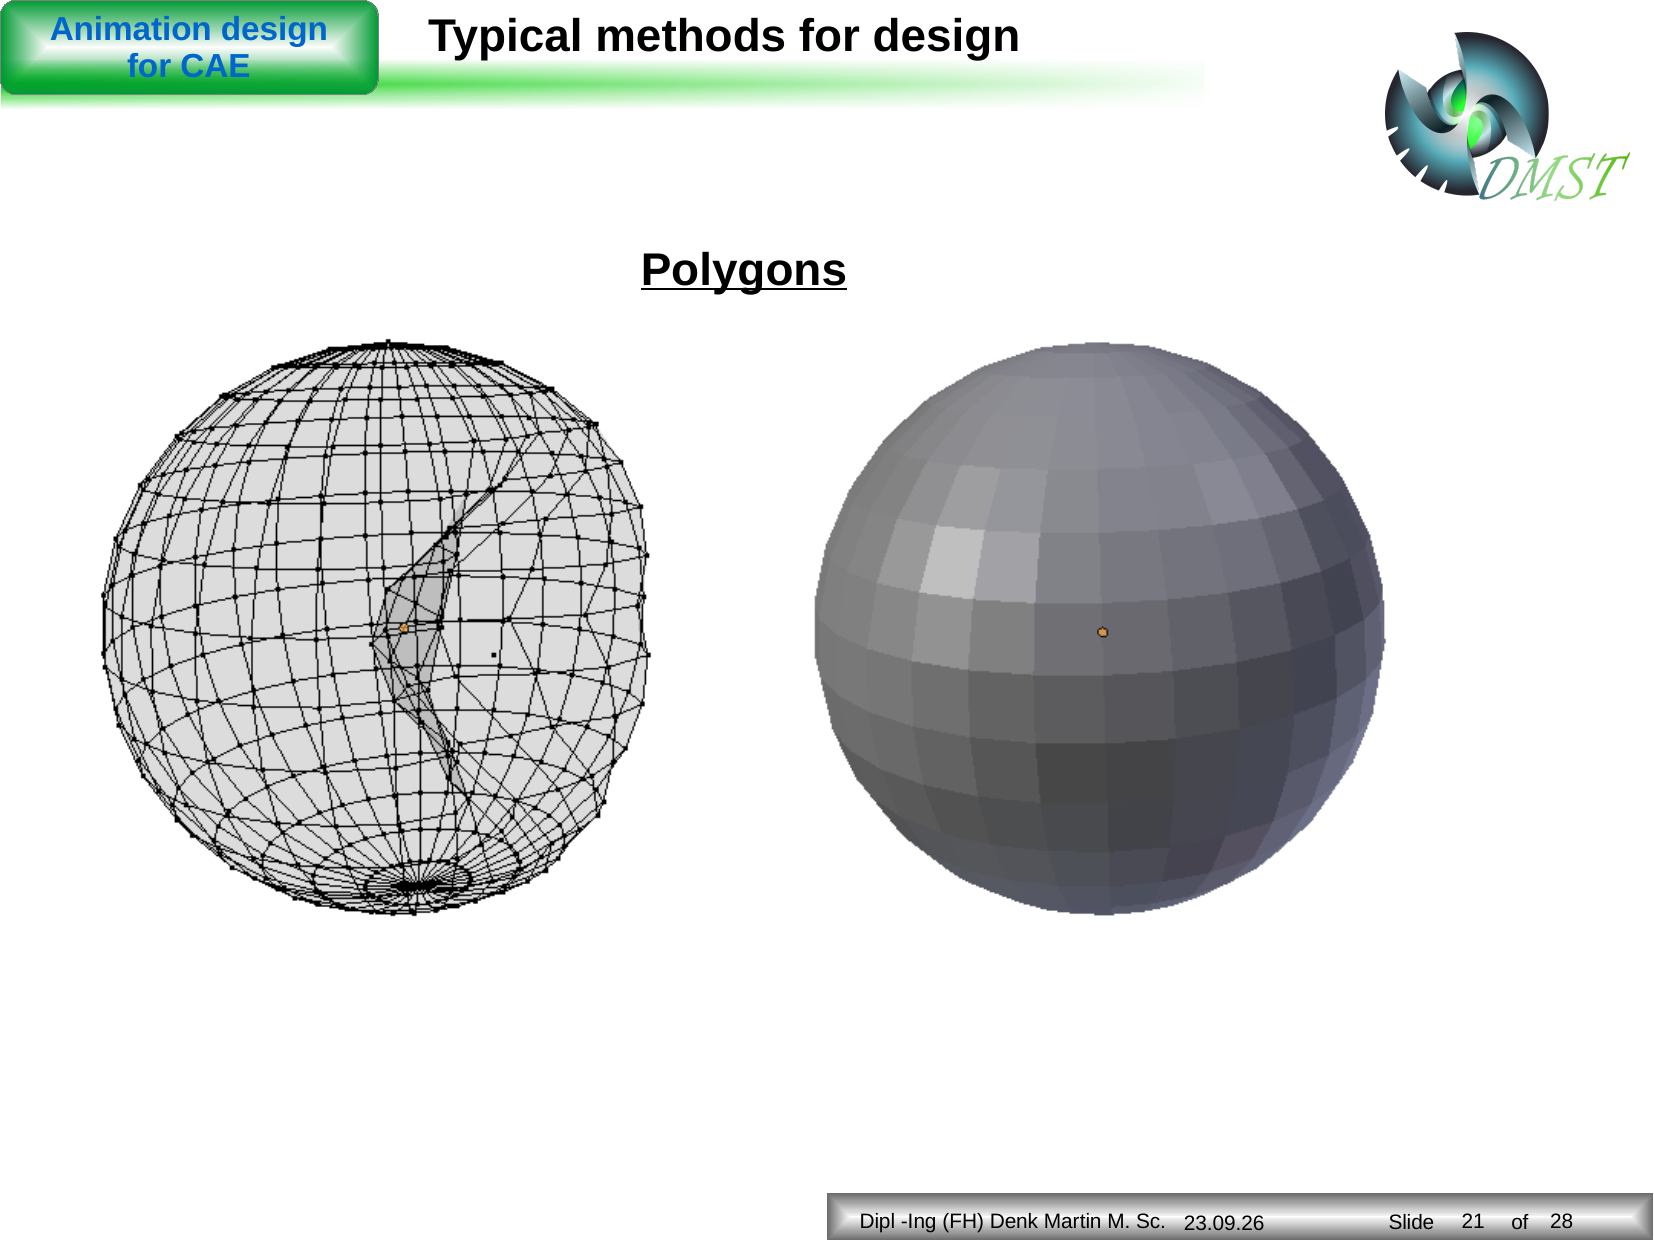

Animation design
for CAE
Typical methods for design
Polygons